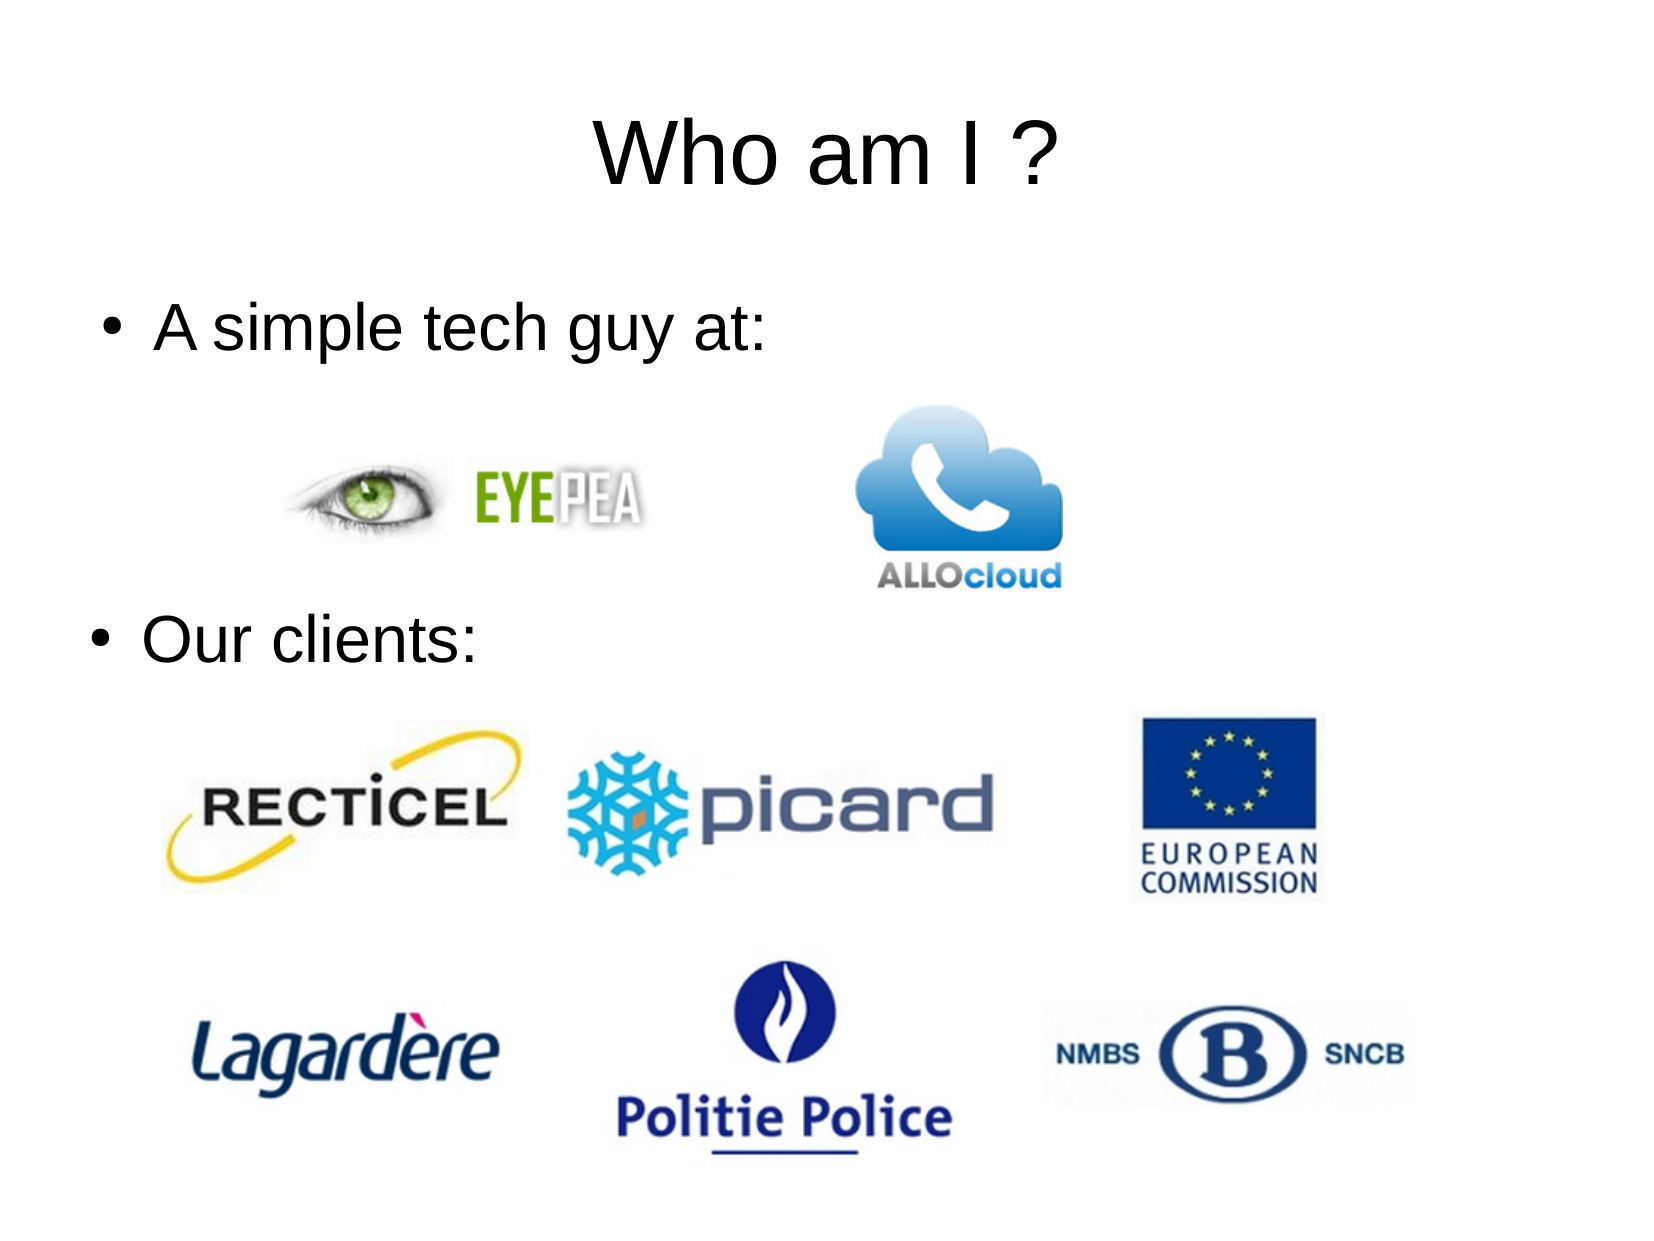

# Who am I ?
A simple tech guy at:
Our clients: